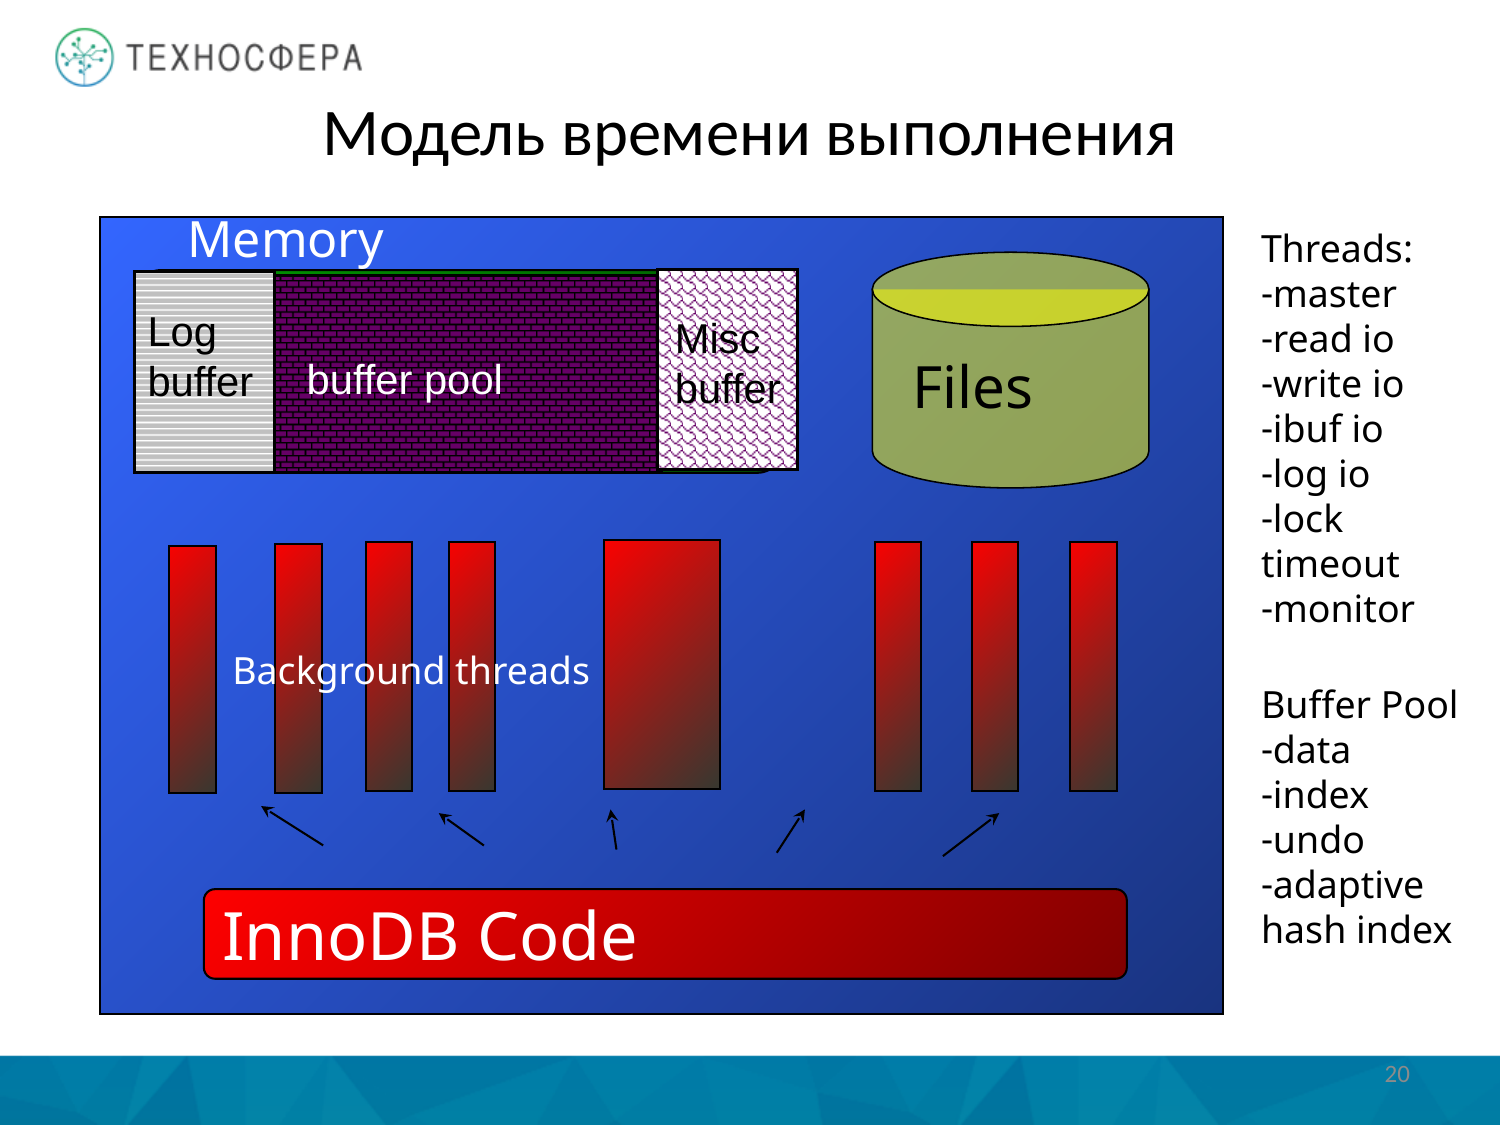

# Модель времени выполнения
Memory
Threads:
master
read io
write io
ibuf io
log io
lock timeout
monitor
Buffer Pool
data
index
undo
adaptive hash index
Log buffer
Misc buffer
Files
buffer pool
Background threads
InnoDB Code
20